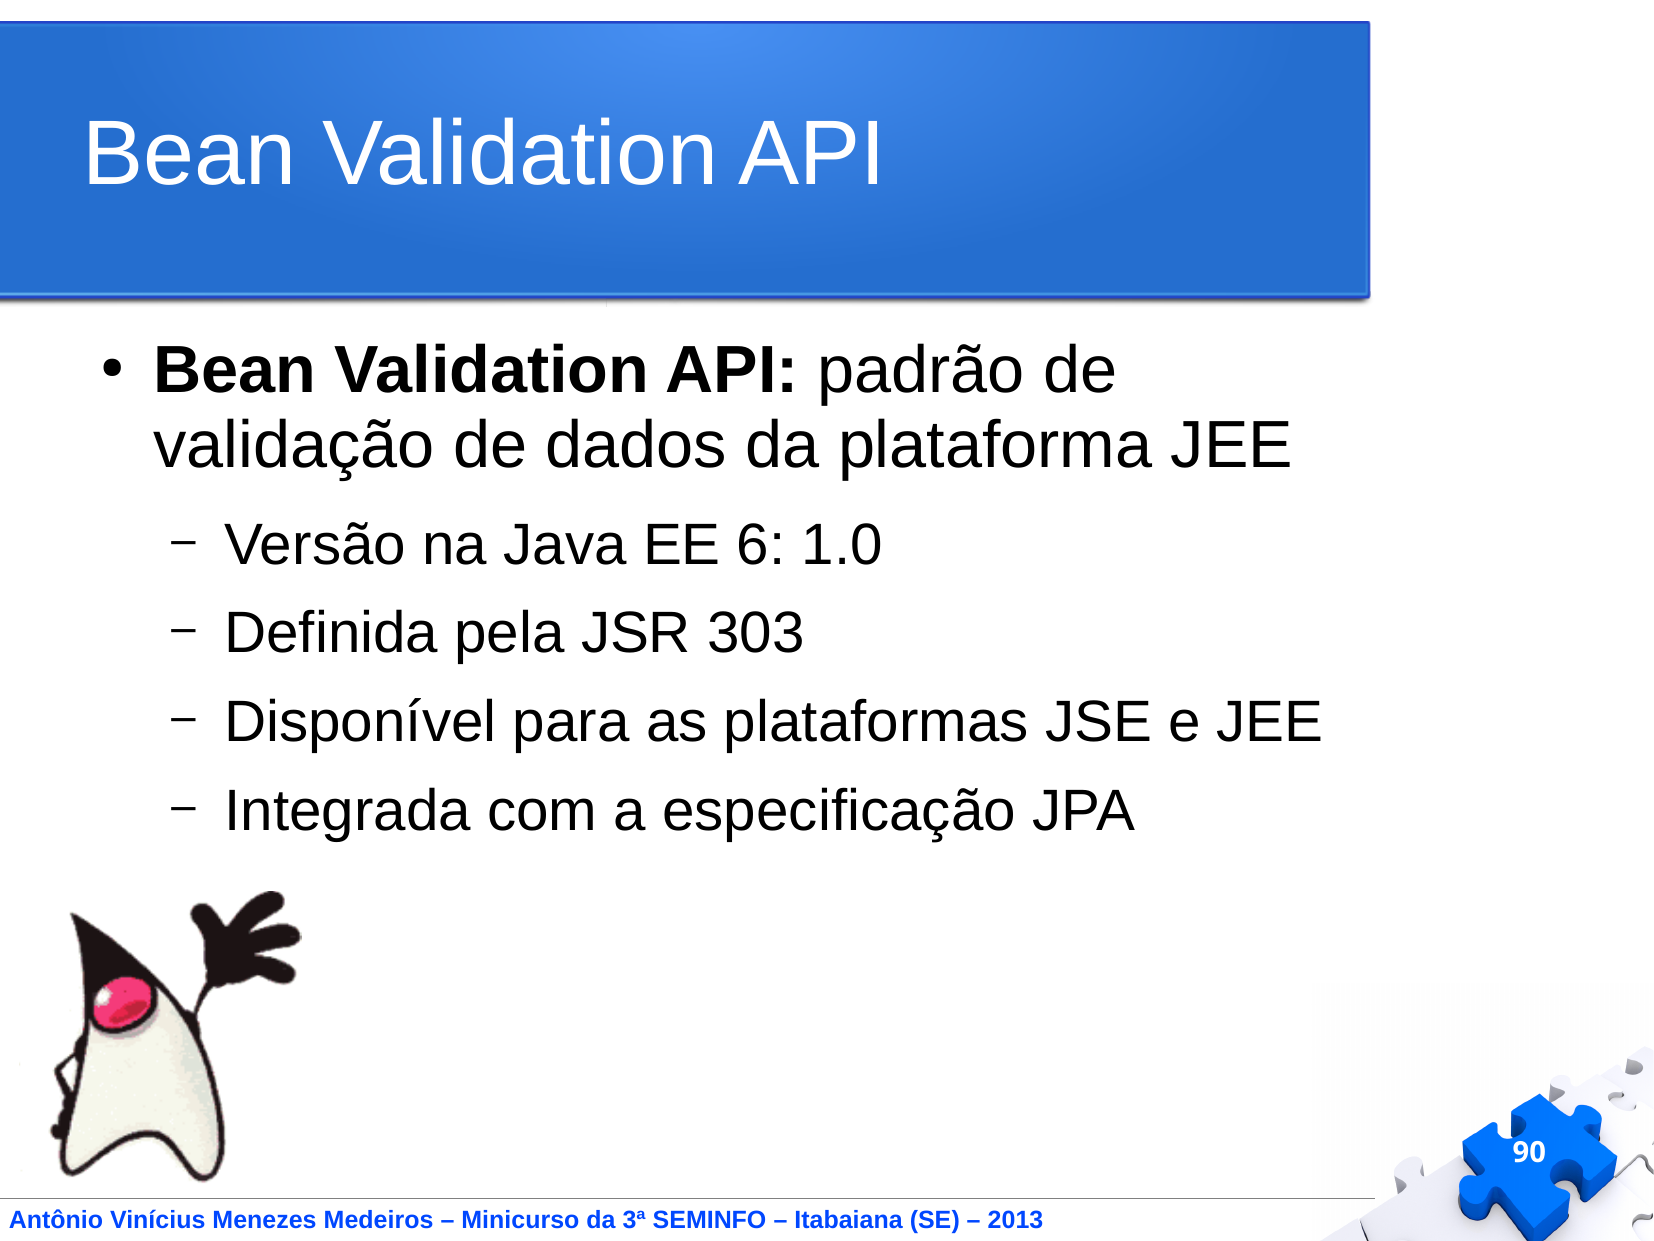

# Bean Validation API
Bean Validation API: padrão de validação de dados da plataforma JEE
Versão na Java EE 6: 1.0
Definida pela JSR 303
Disponível para as plataformas JSE e JEE
Integrada com a especificação JPA
90